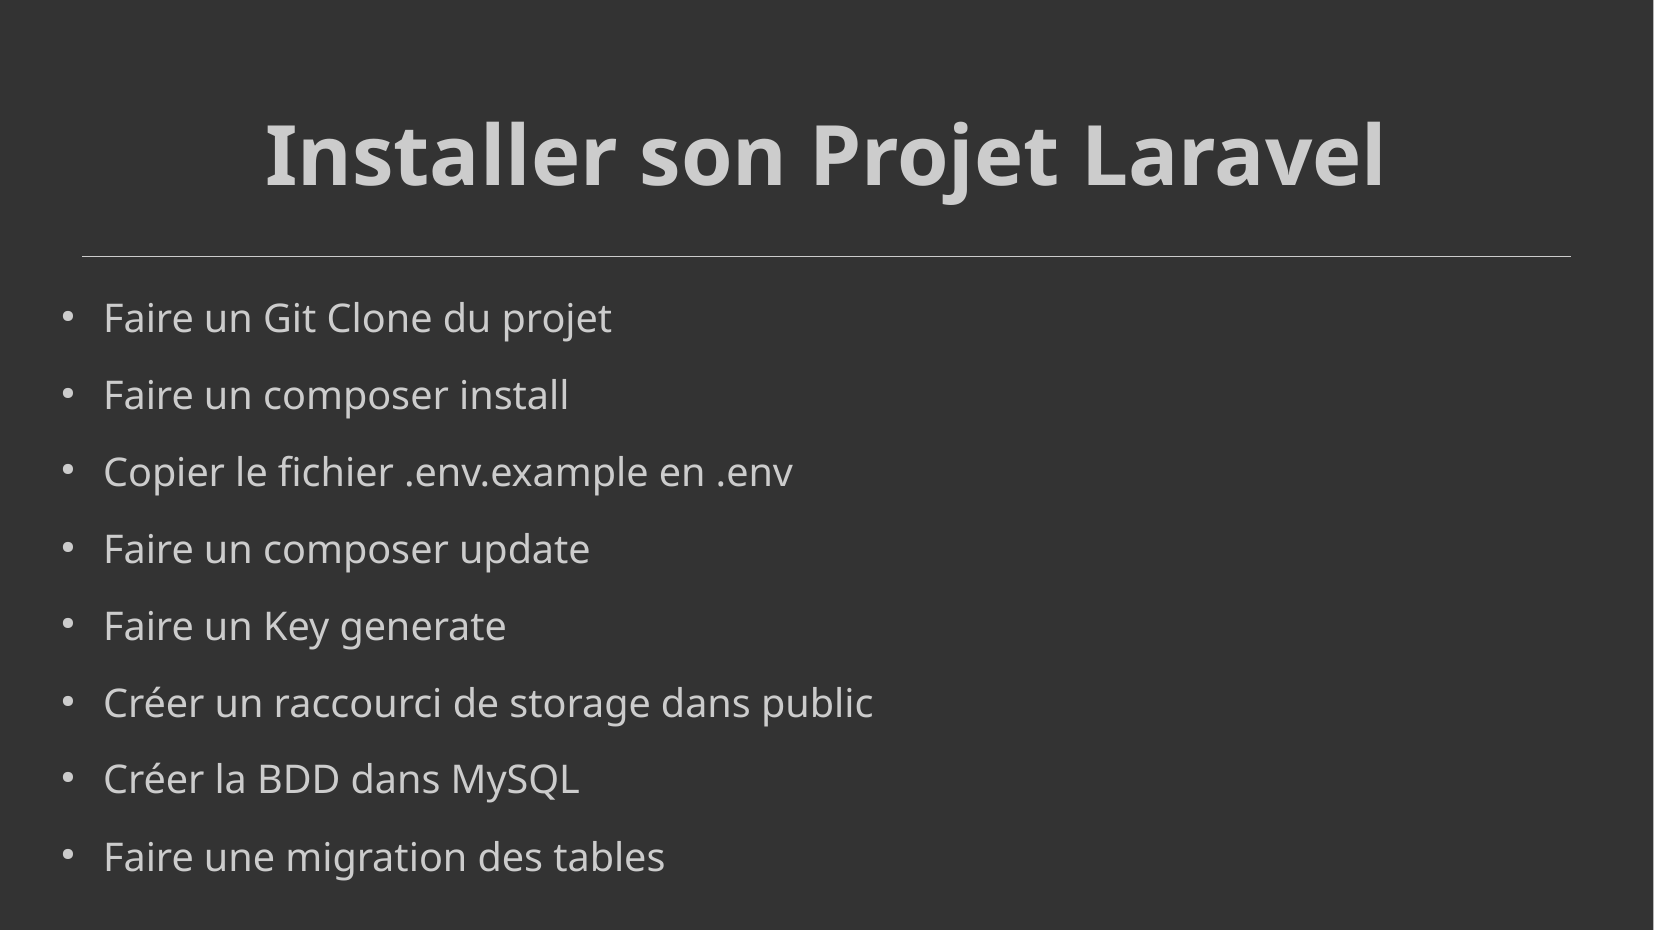

# Installer son Projet Laravel
Faire un Git Clone du projet
Faire un composer install
Copier le fichier .env.example en .env
Faire un composer update
Faire un Key generate
Créer un raccourci de storage dans public
Créer la BDD dans MySQL
Faire une migration des tables